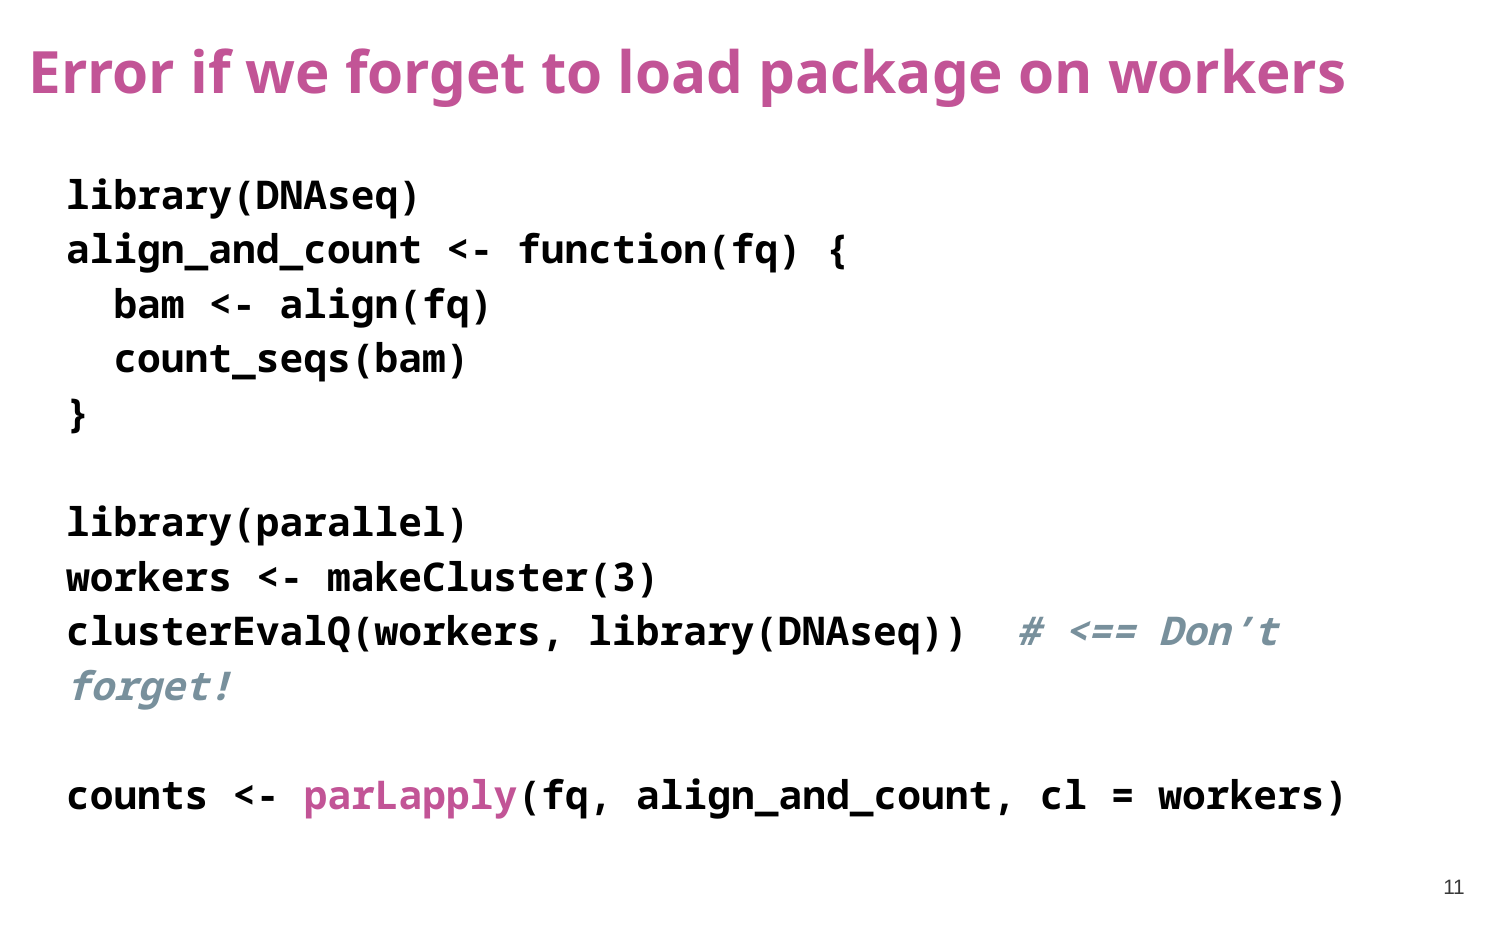

Error if we forget to load package on workers
# library(DNAseq) align_and_count <- function(fq) { bam <- align(fq) count_seqs(bam) } library(parallel) workers <- makeCluster(3) clusterEvalQ(workers, library(DNAseq)) # <== Don’t forget! counts <- parLapply(fq, align_and_count, cl = workers)